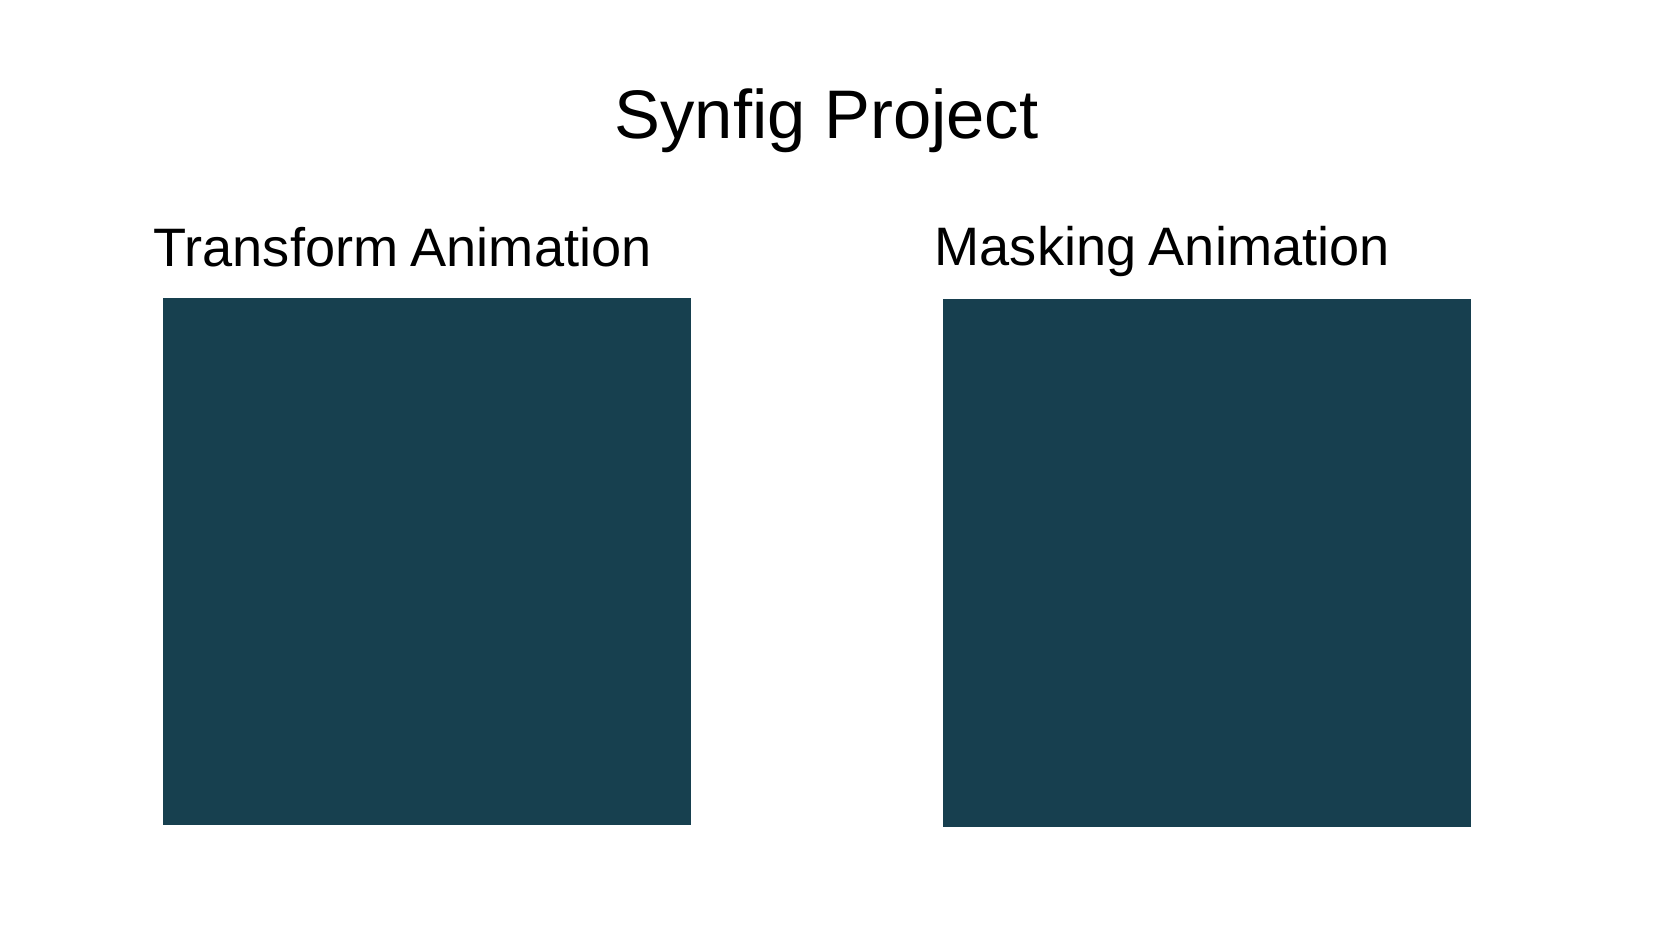

# Synfig Project
Masking Animation
Transform Animation